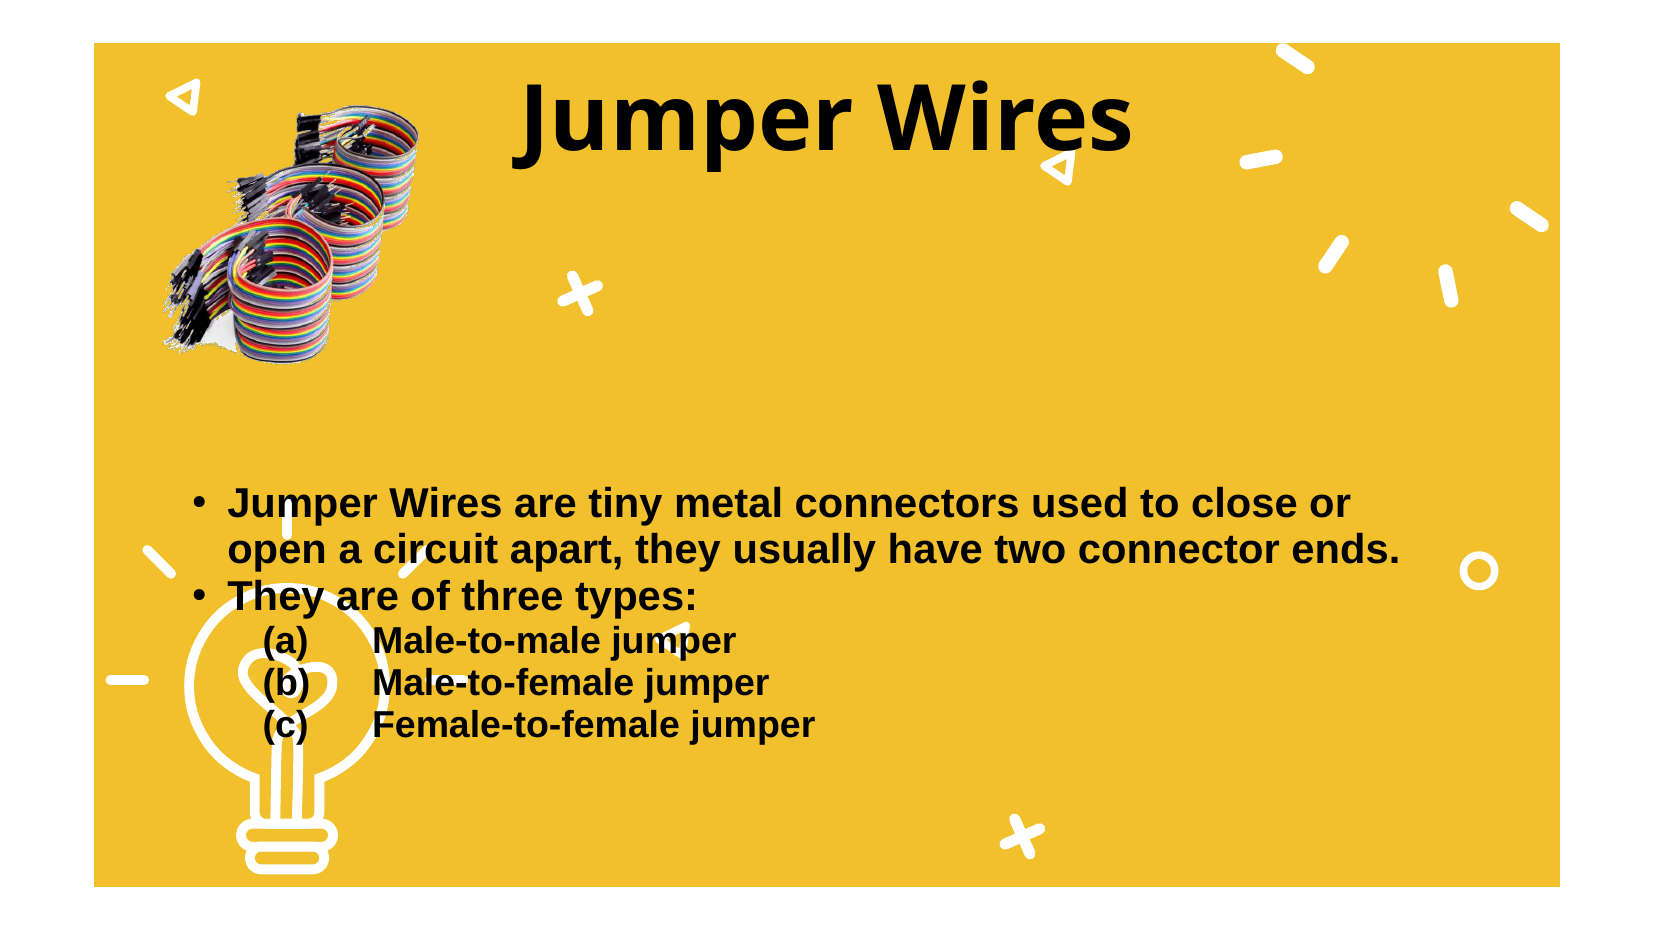

# Jumper Wires
Jumper Wires are tiny metal connectors used to close or open a circuit apart, they usually have two connector ends.
They are of three types:
	Male-to-male jumper
	Male-to-female jumper
	Female-to-female jumper